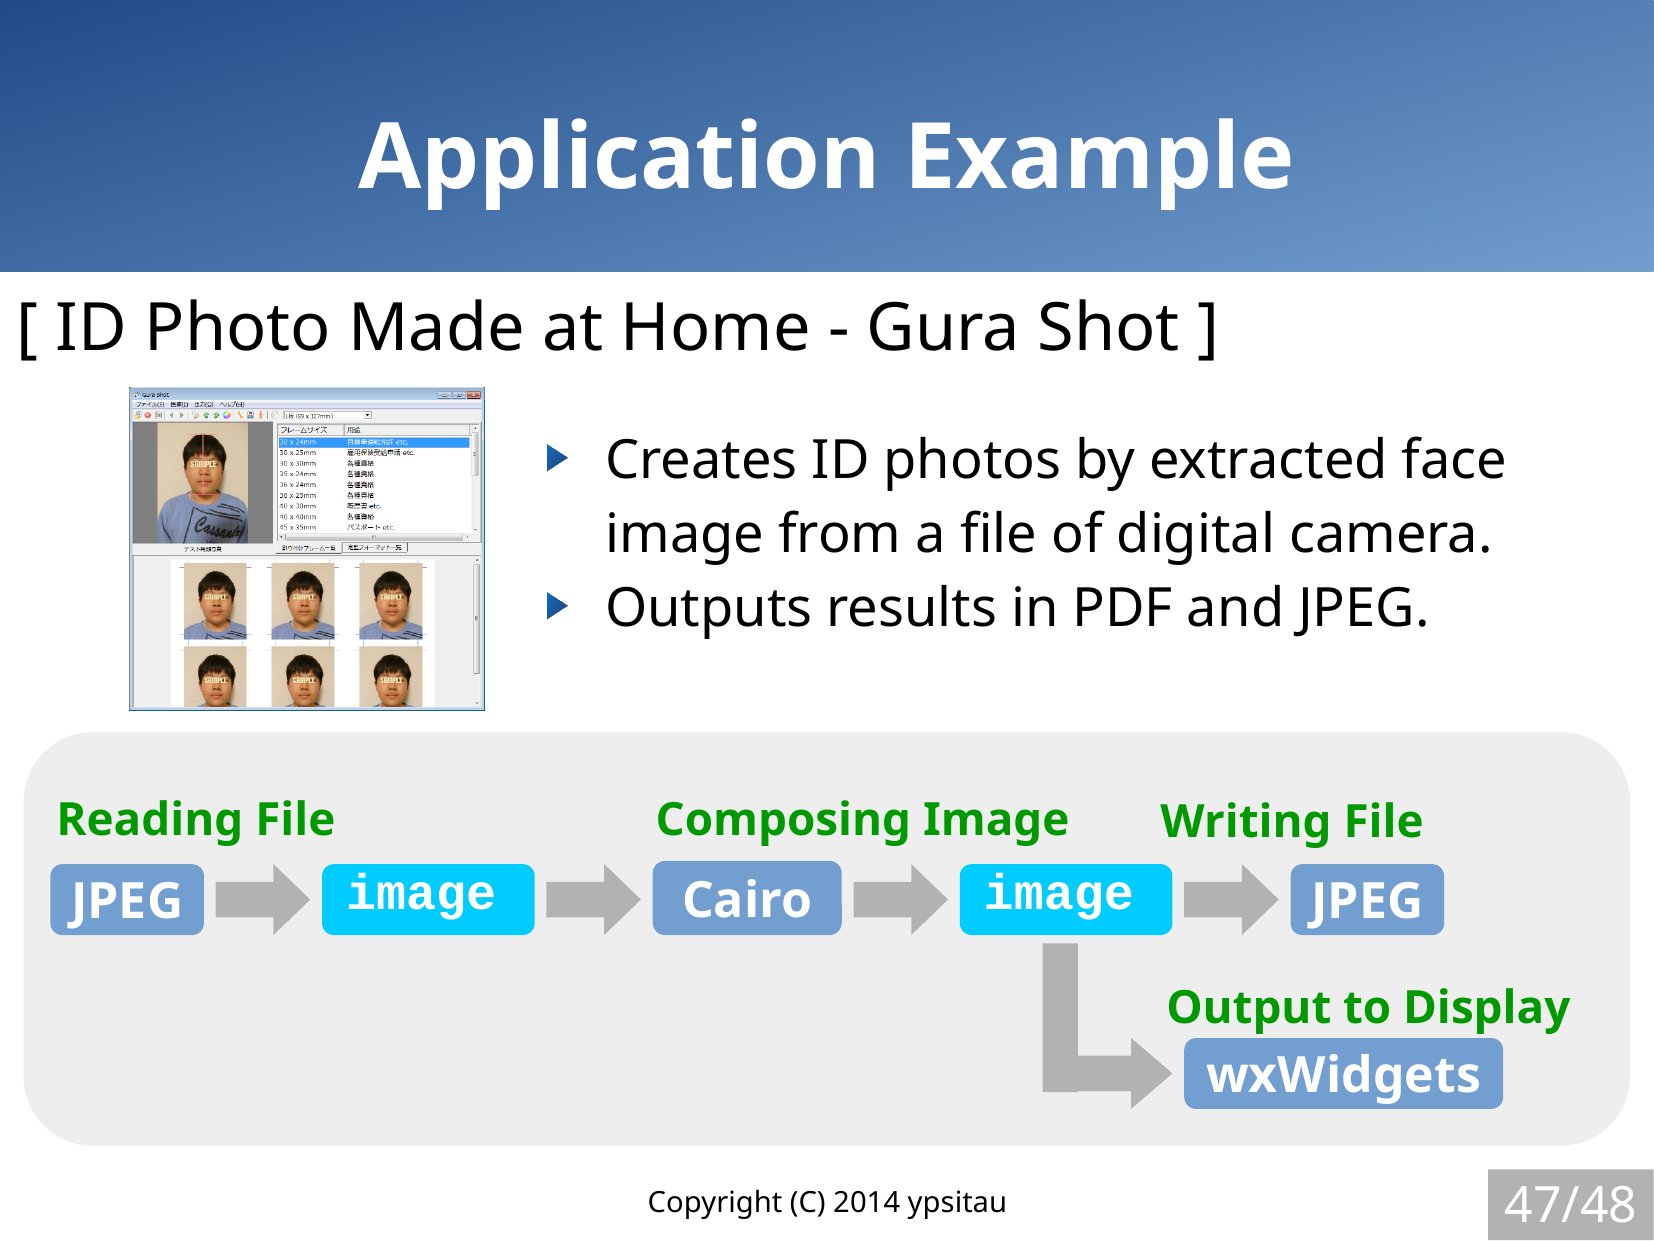

# Application Example
[ ID Photo Made at Home - Gura Shot ]
Creates ID photos by extracted face
image from a file of digital camera.
Outputs results in PDF and JPEG.
Reading File
Composing Image
Writing File
Cairo
JPEG
image
image
JPEG
Output to Display
wxWidgets
47
Copyright (C) 2014 ypsitau